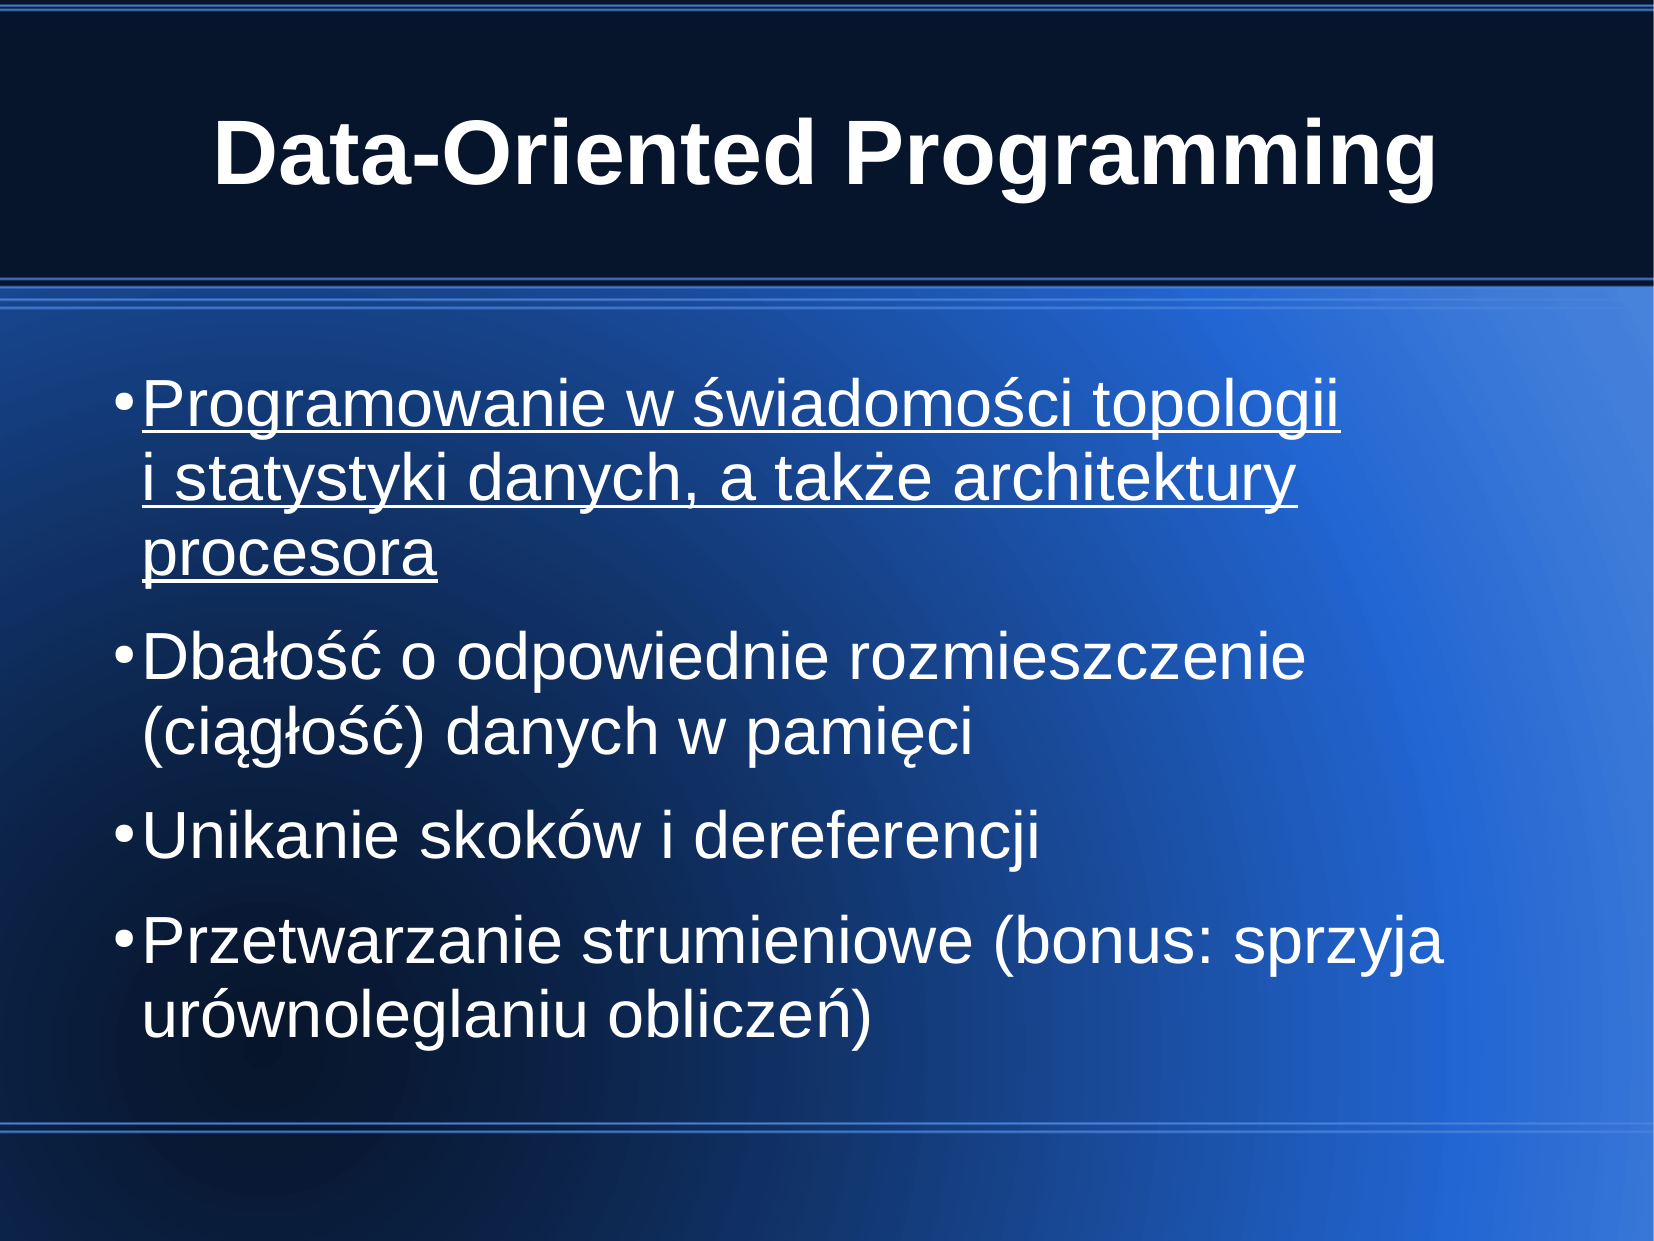

# Data-Oriented Programming
Programowanie w świadomości topologii i statystyki danych, a także architektury procesora
Dbałość o odpowiednie rozmieszczenie (ciągłość) danych w pamięci
Unikanie skoków i dereferencji
Przetwarzanie strumieniowe (bonus: sprzyja urównoleglaniu obliczeń)